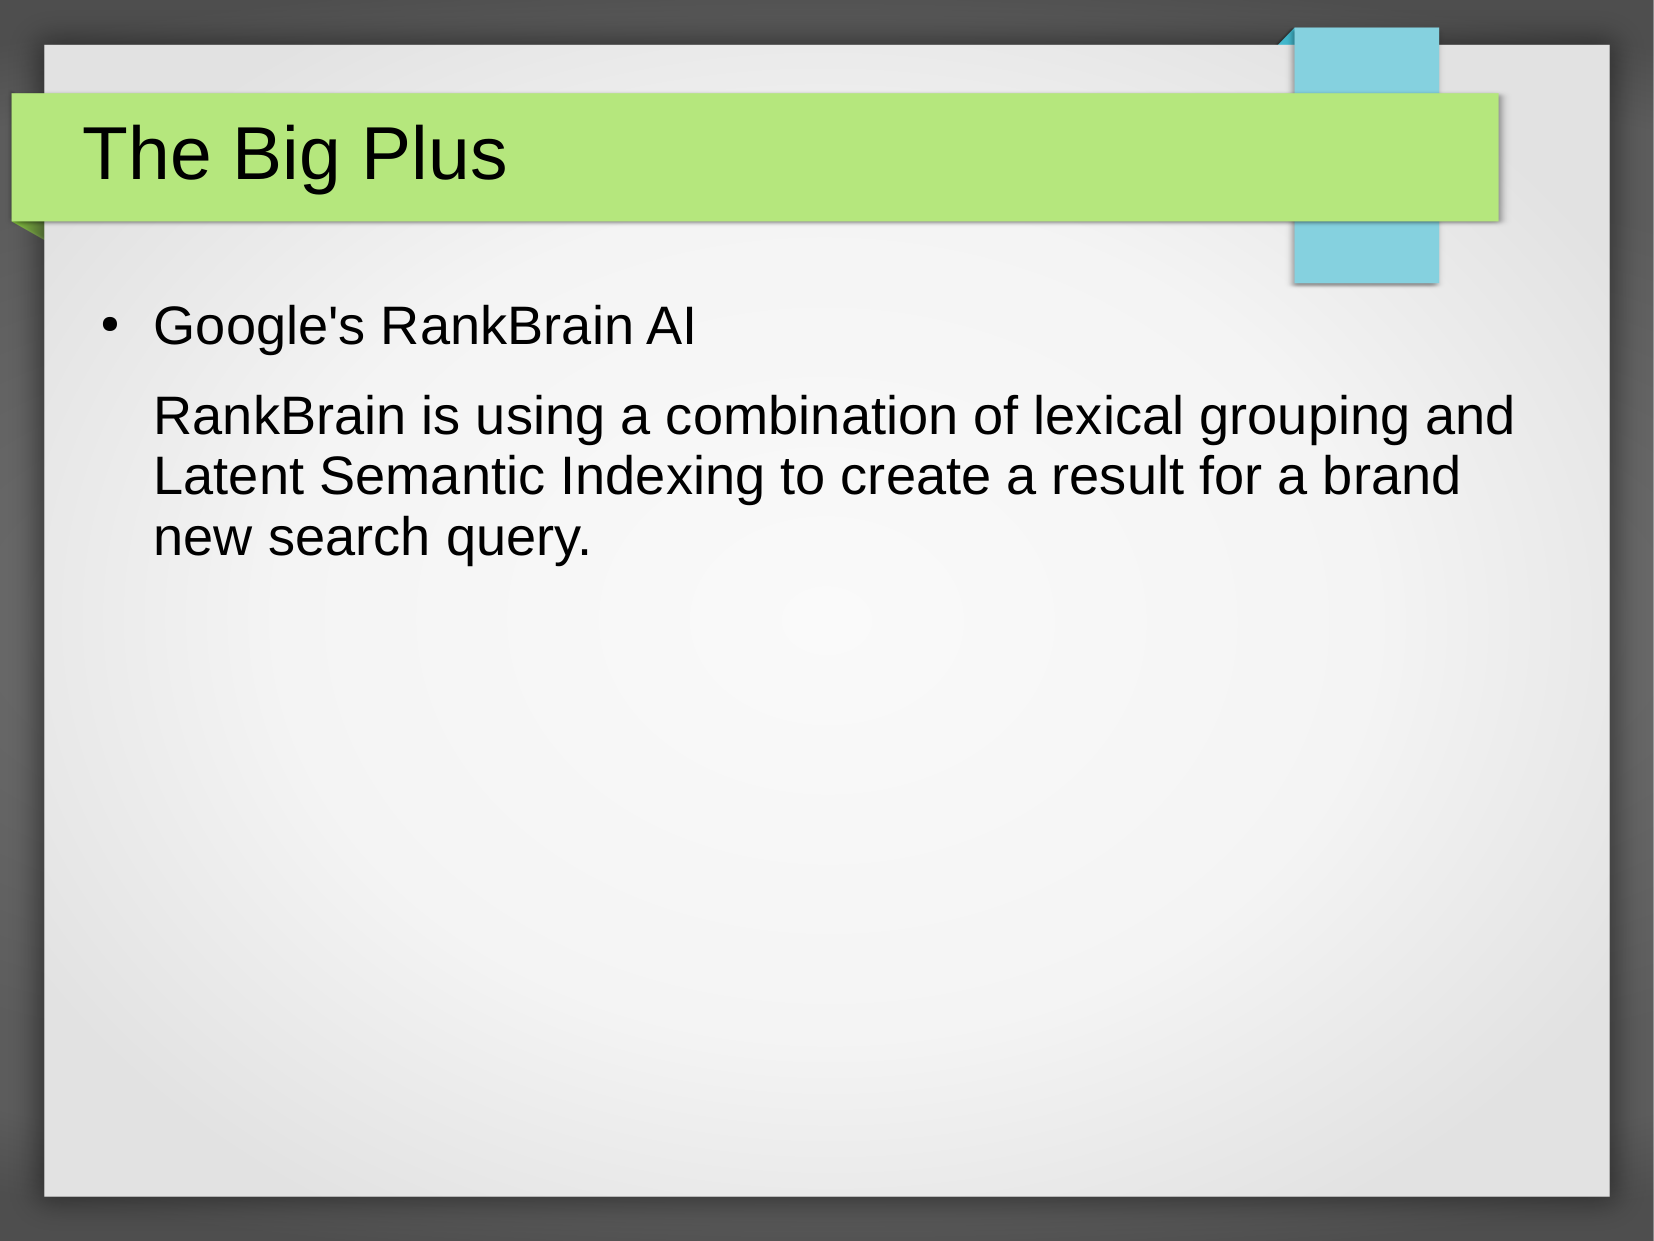

# The Big Plus
Google's RankBrain AI
RankBrain is using a combination of lexical grouping and Latent Semantic Indexing to create a result for a brand new search query.